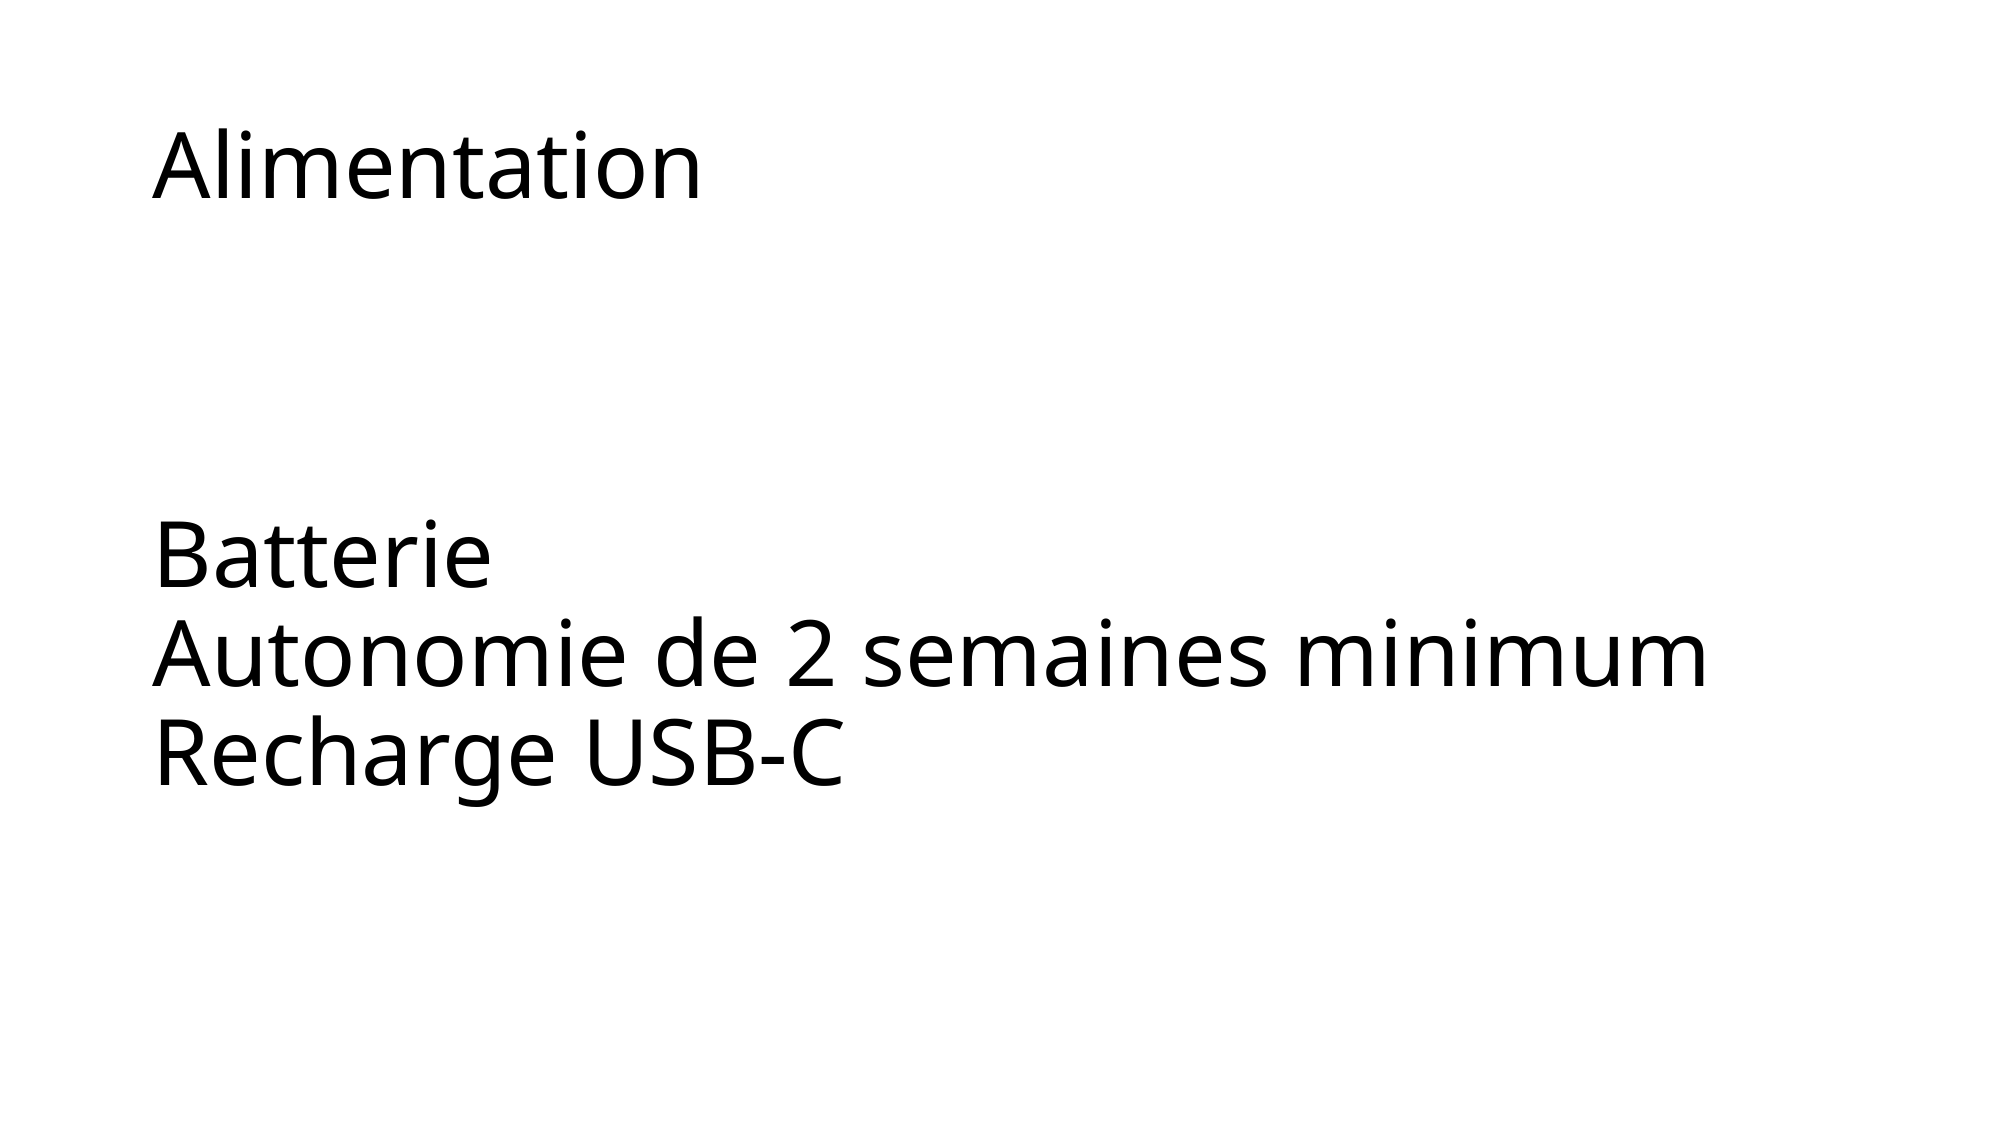

# Alimentation
Batterie
Autonomie de 2 semaines minimum
Recharge USB-C